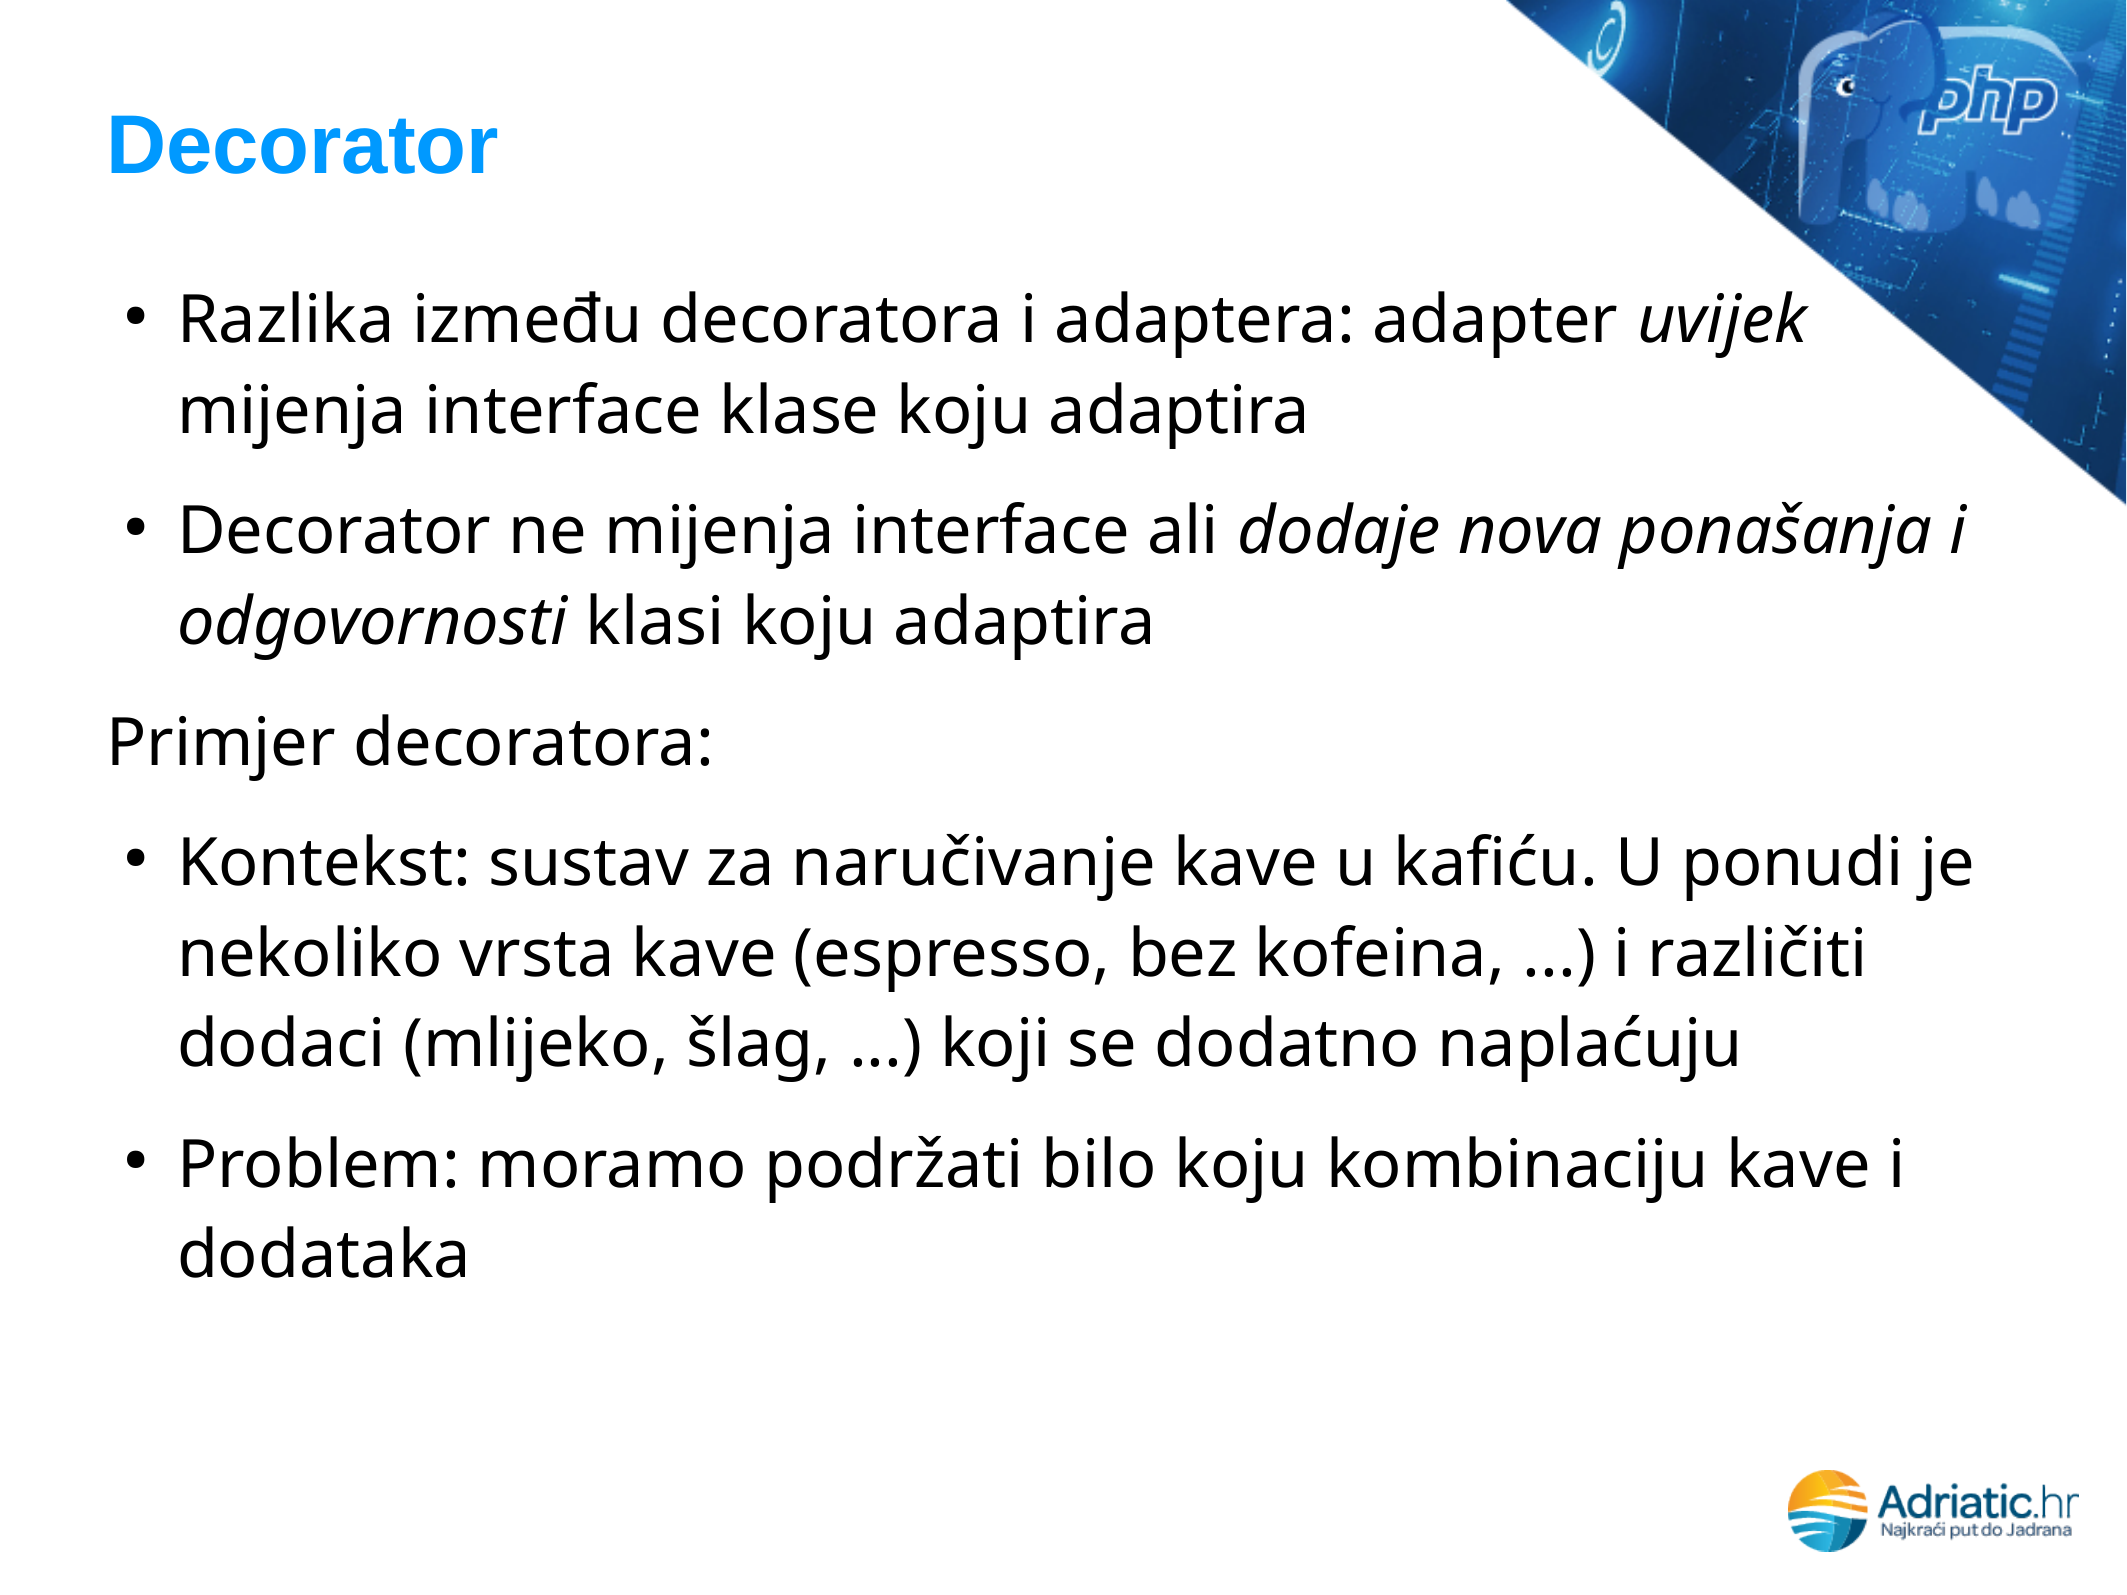

# Decorator
Razlika između decoratora i adaptera: adapter uvijek mijenja interface klase koju adaptira
Decorator ne mijenja interface ali dodaje nova ponašanja i odgovornosti klasi koju adaptira
Primjer decoratora:
Kontekst: sustav za naručivanje kave u kafiću. U ponudi je nekoliko vrsta kave (espresso, bez kofeina, ...) i različiti dodaci (mlijeko, šlag, ...) koji se dodatno naplaćuju
Problem: moramo podržati bilo koju kombinaciju kave i dodataka